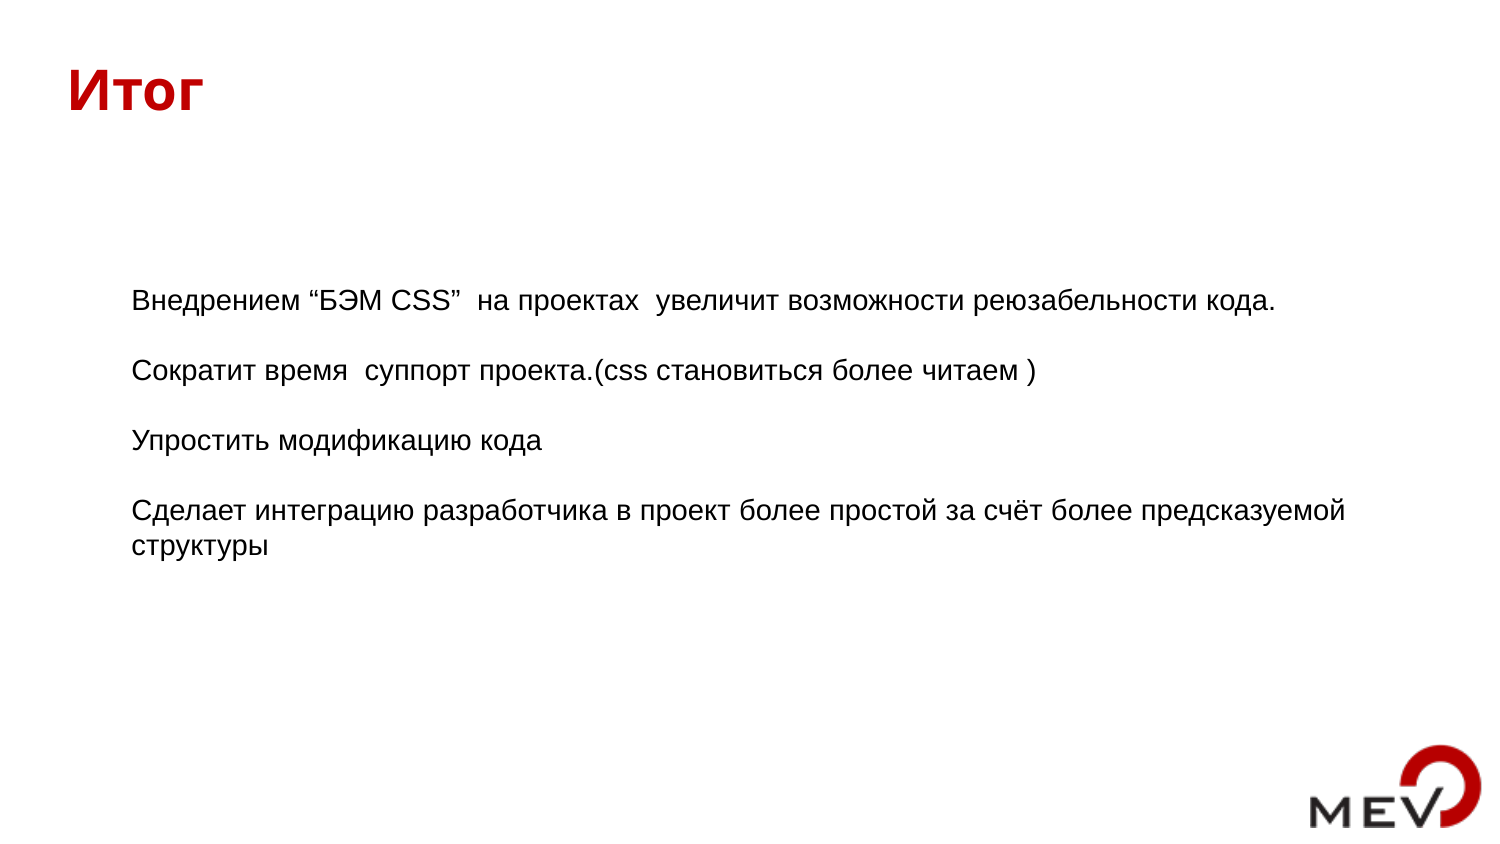

# Итог
Внедрением “БЭМ CSS” на проектах увеличит возможности реюзабельности кода.
Сократит время суппорт проекта.(сss становиться более читаем )
Упростить модификацию кода
Сделает интеграцию разработчика в проект более простой за счёт более предсказуемой структуры